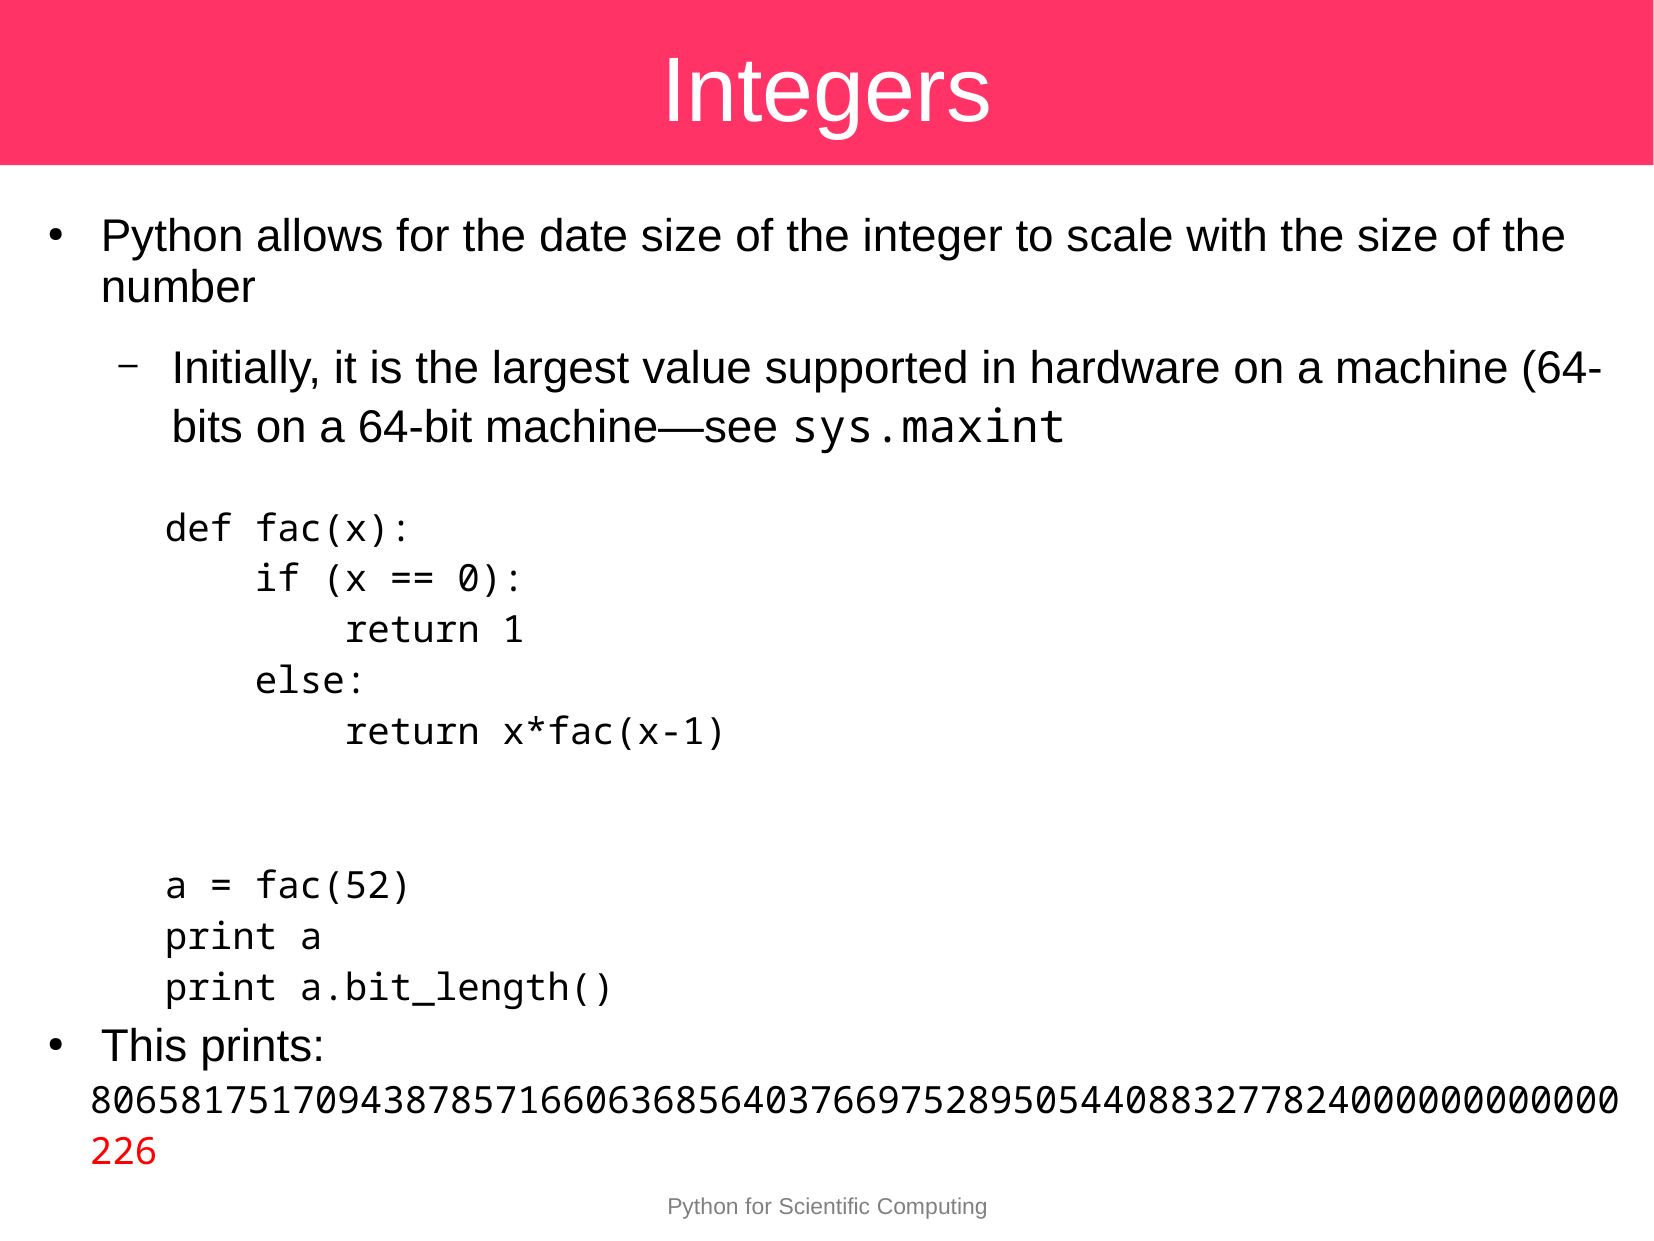

# Integers
Python allows for the date size of the integer to scale with the size of the number
Initially, it is the largest value supported in hardware on a machine (64-bits on a 64-bit machine—see sys.maxint
This prints:
def fac(x):
 if (x == 0):
 return 1
 else:
 return x*fac(x-1)
a = fac(52)
print a
print a.bit_length()
80658175170943878571660636856403766975289505440883277824000000000000
226